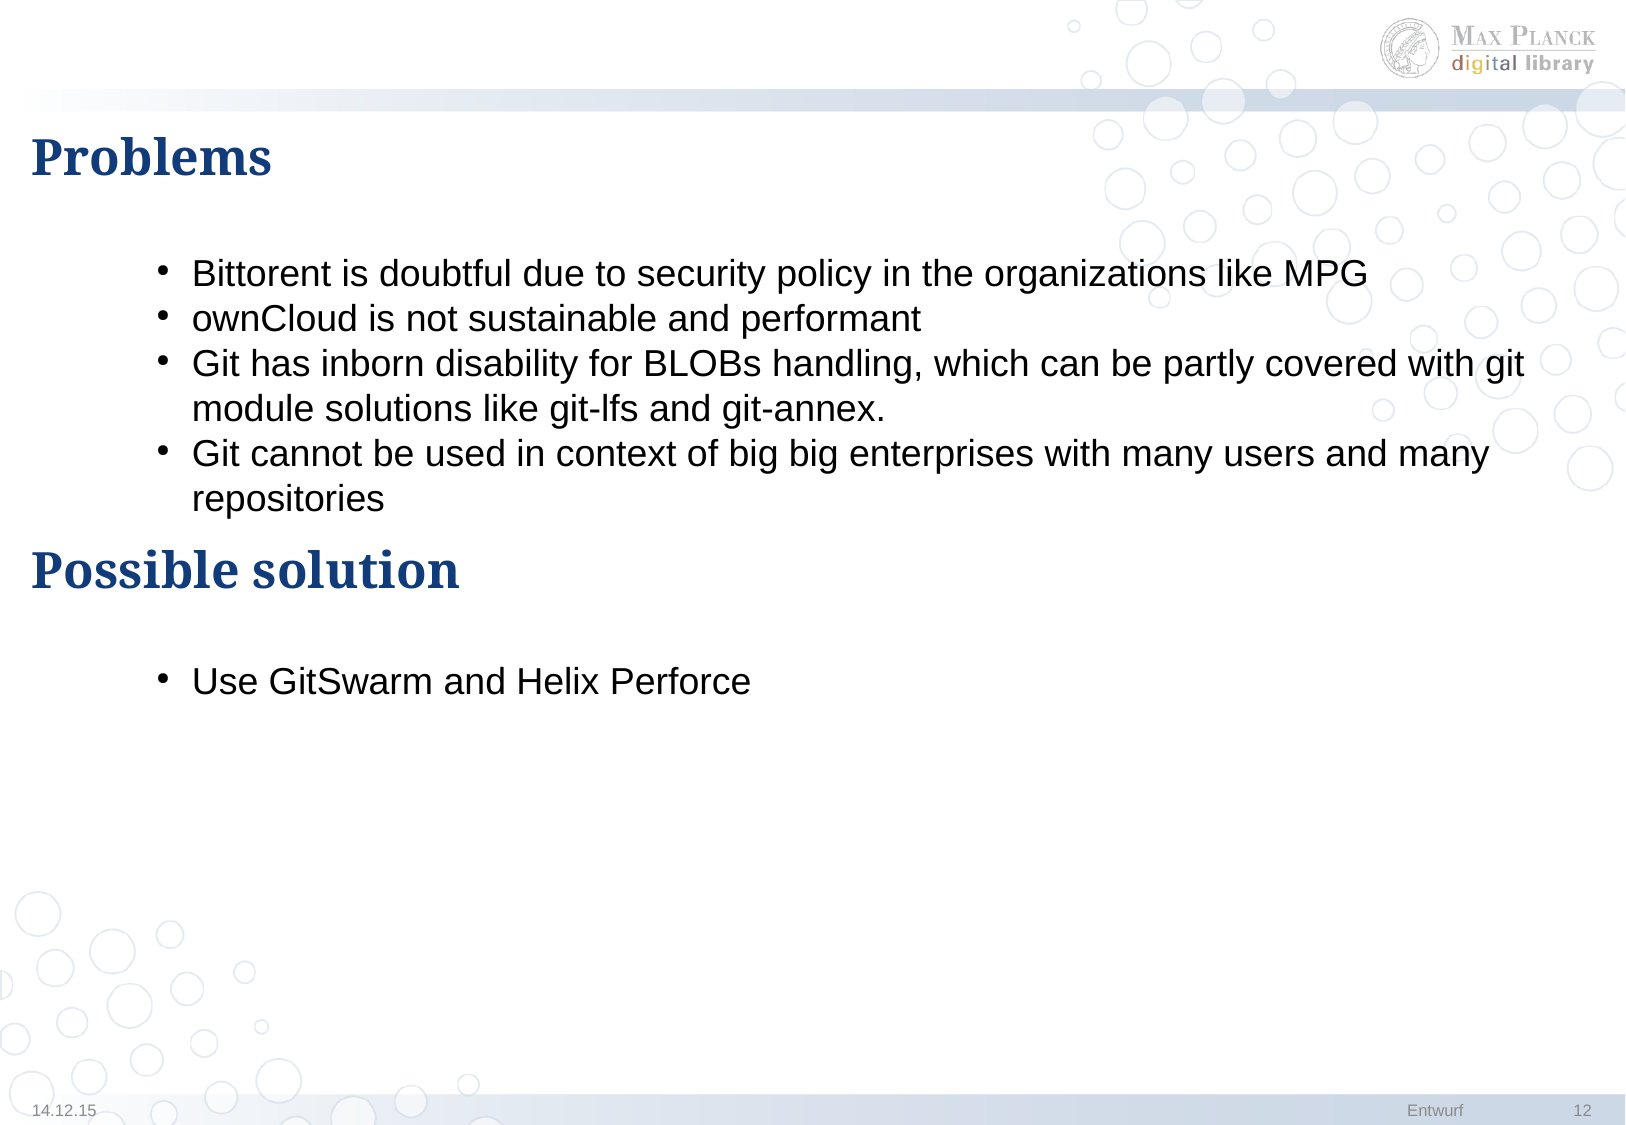

Problems
Bittorent is doubtful due to security policy in the organizations like MPG
ownCloud is not sustainable and performant
Git has inborn disability for BLOBs handling, which can be partly covered with git module solutions like git-lfs and git-annex.
Git cannot be used in context of big big enterprises with many users and many repositories
Possible solution
Use GitSwarm and Helix Perforce
14.12.15
Entwurf